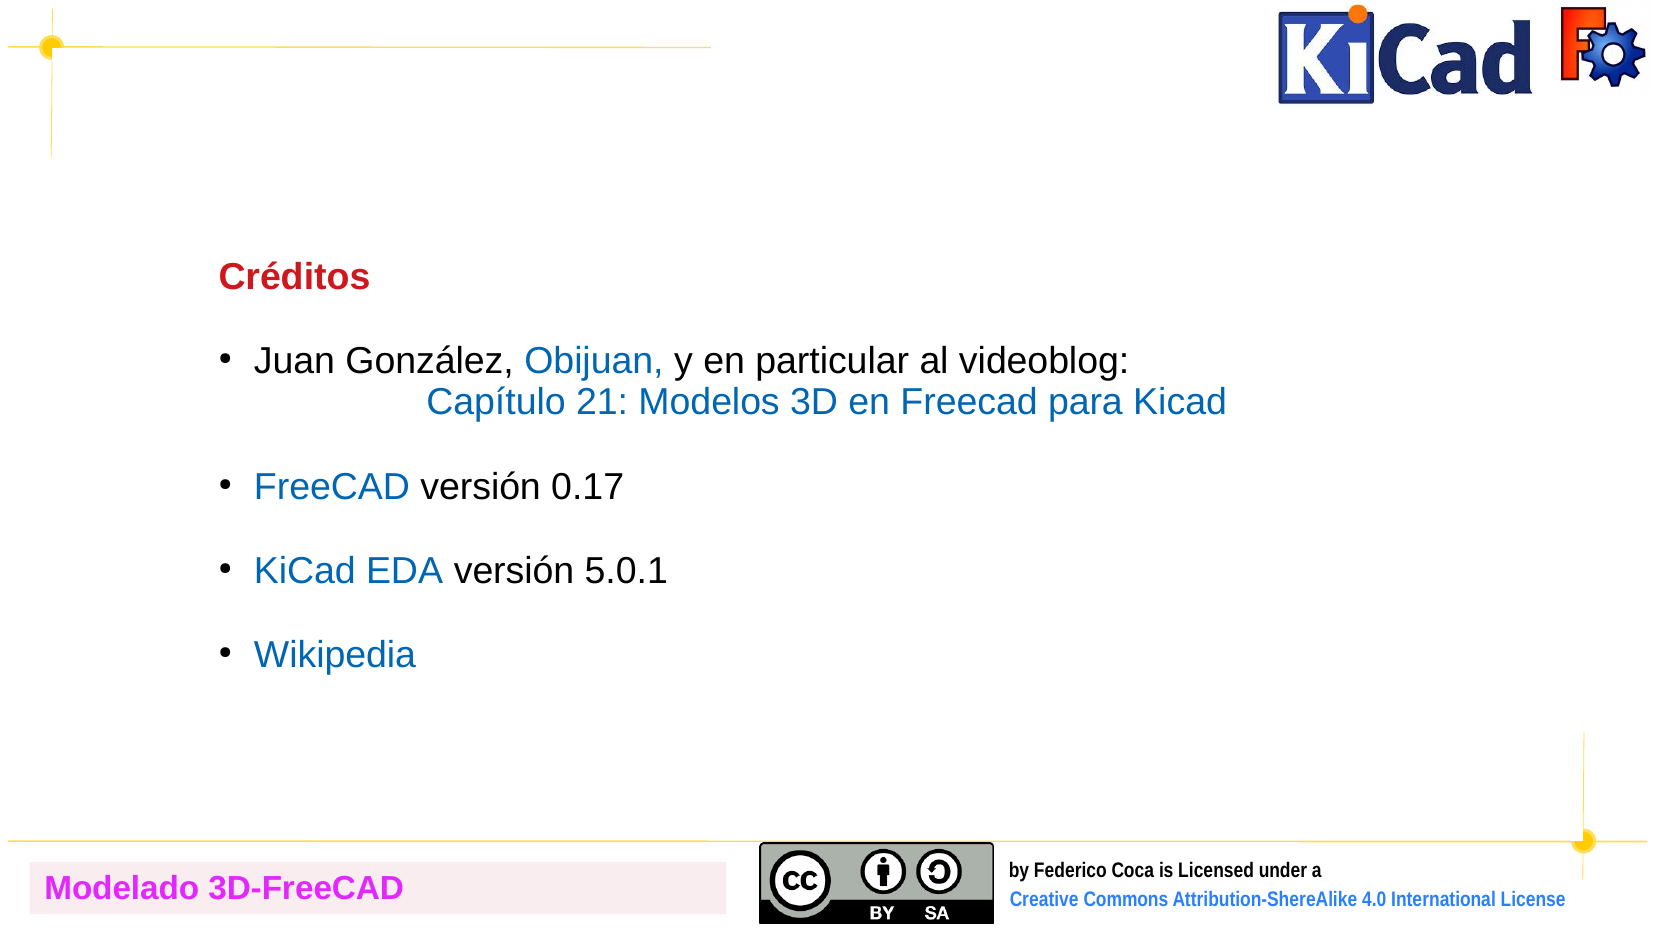

Créditos
Juan González, Obijuan, y en particular al videoblog:
 Capítulo 21: Modelos 3D en Freecad para Kicad
FreeCAD versión 0.17
KiCad EDA versión 5.0.1
Wikipedia
Modelado 3D-FreeCAD